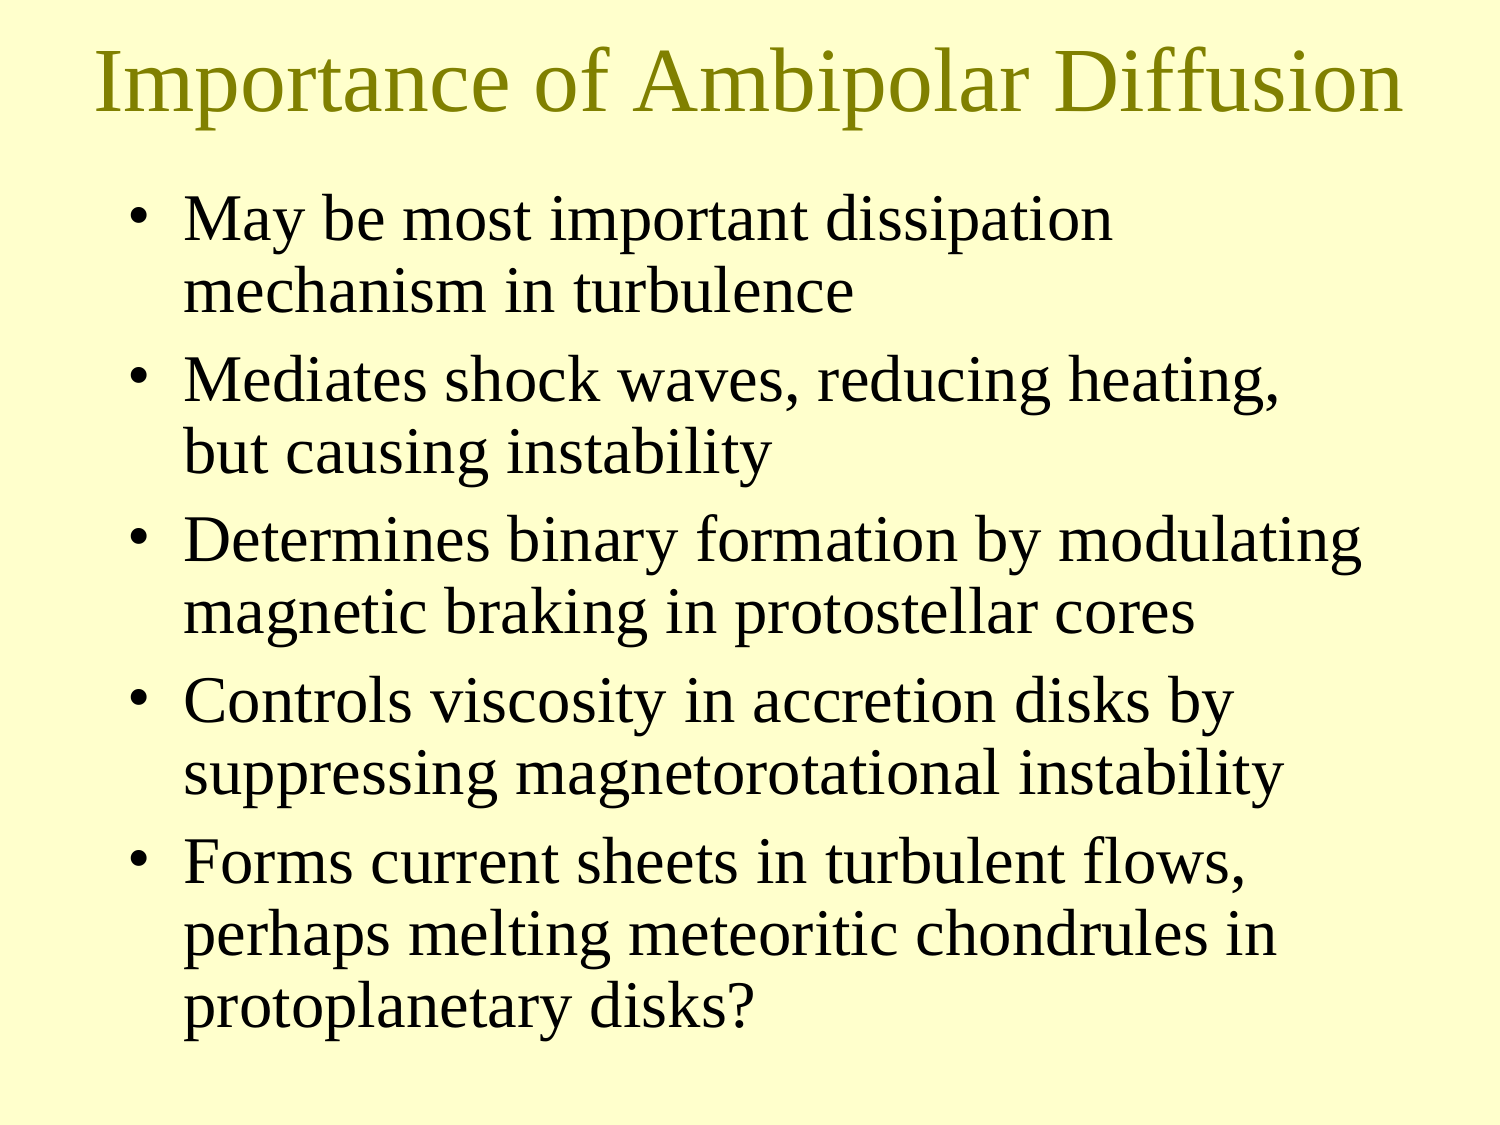

# Importance of Ambipolar Diffusion
May be most important dissipation mechanism in turbulence
Mediates shock waves, reducing heating, but causing instability
Determines binary formation by modulating magnetic braking in protostellar cores
Controls viscosity in accretion disks by suppressing magnetorotational instability
Forms current sheets in turbulent flows, perhaps melting meteoritic chondrules in protoplanetary disks?